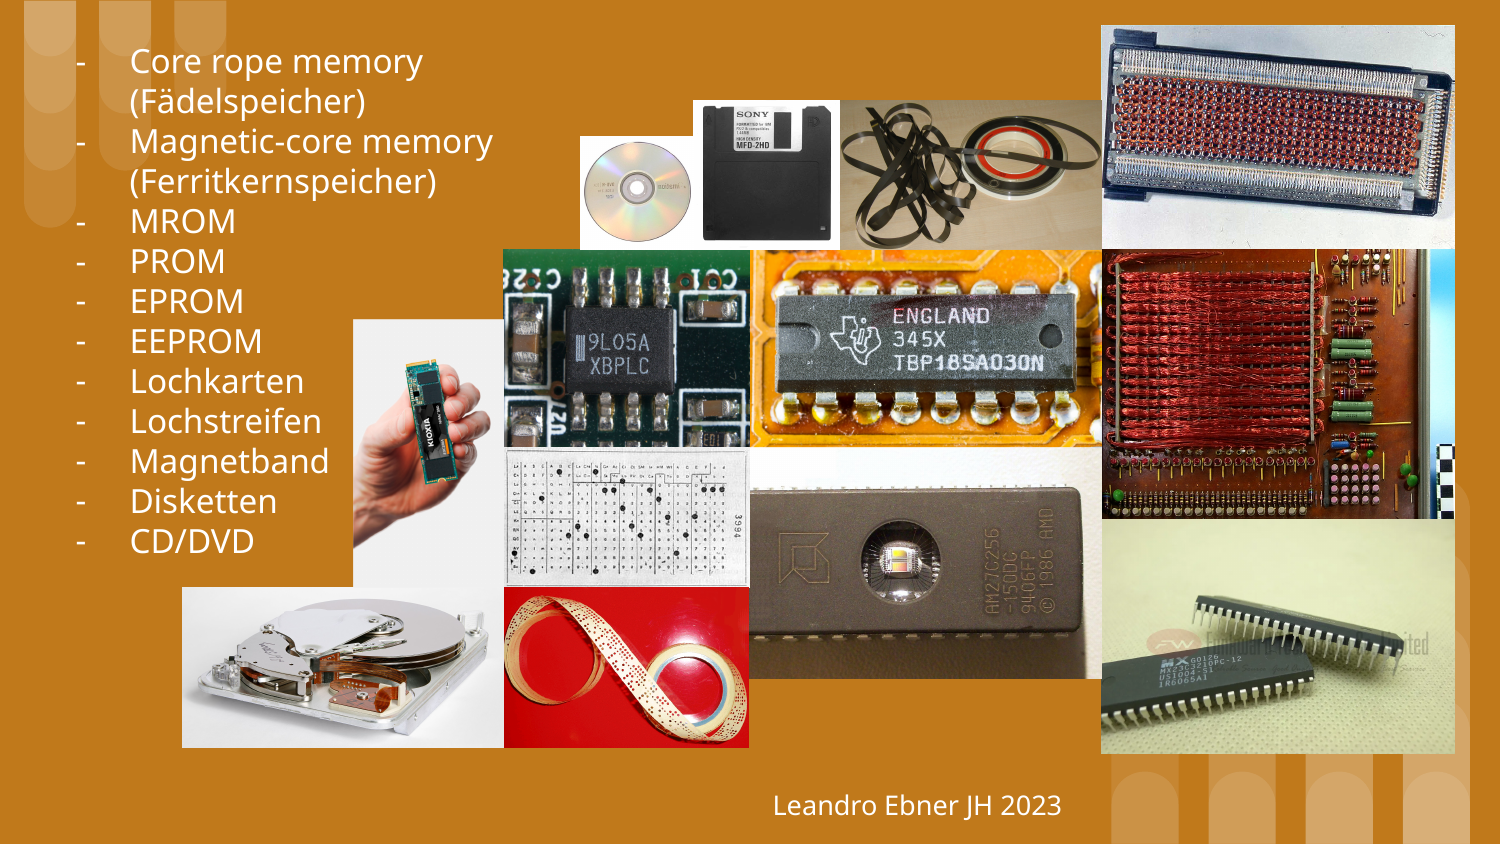

Core rope memory
(Fädelspeicher)
Magnetic-core memory
(Ferritkernspeicher)
MROM
PROM
EPROM
EEPROM
Lochkarten
Lochstreifen
Magnetband
Disketten
CD/DVD